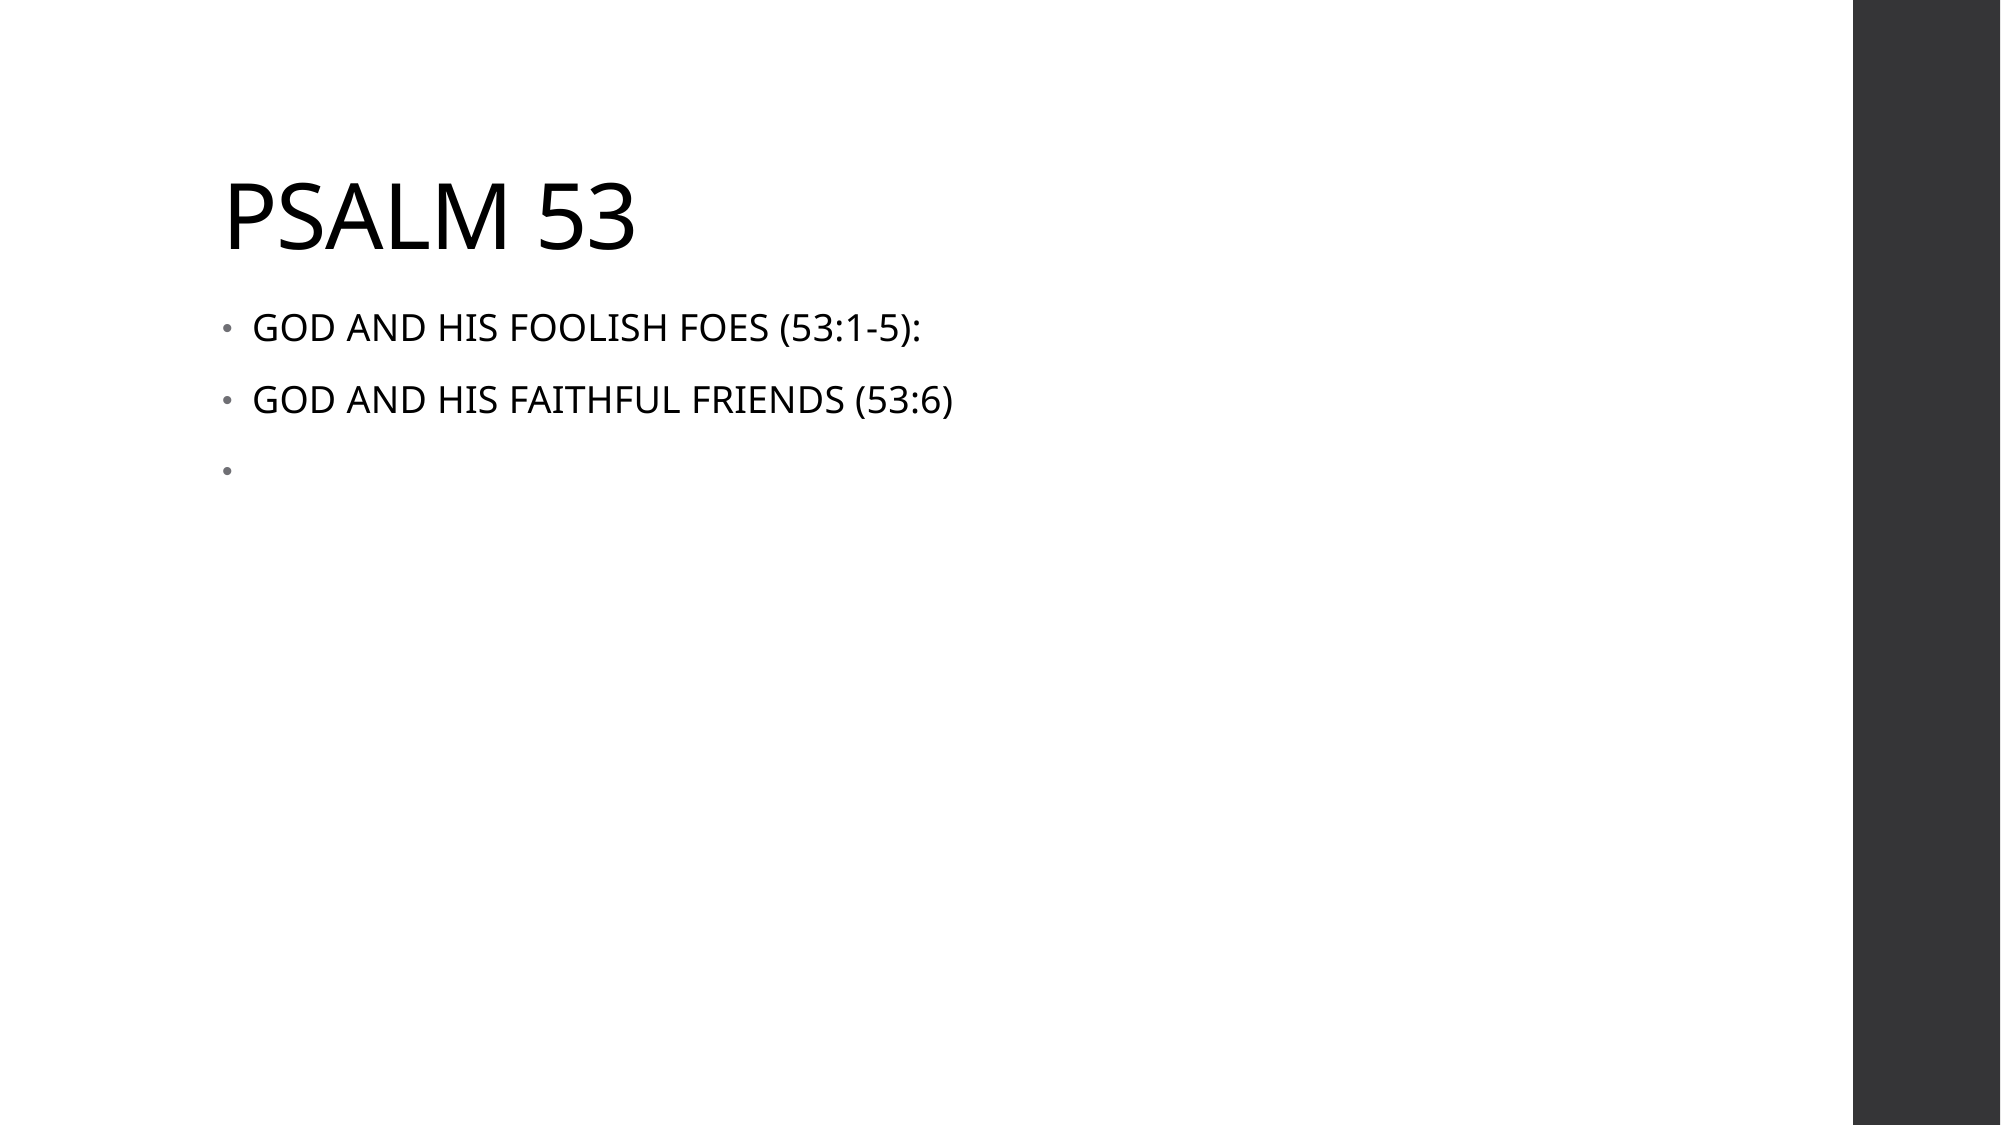

# PSALM 53
GOD AND HIS FOOLISH FOES (53:1-5):
GOD AND HIS FAITHFUL FRIENDS (53:6)